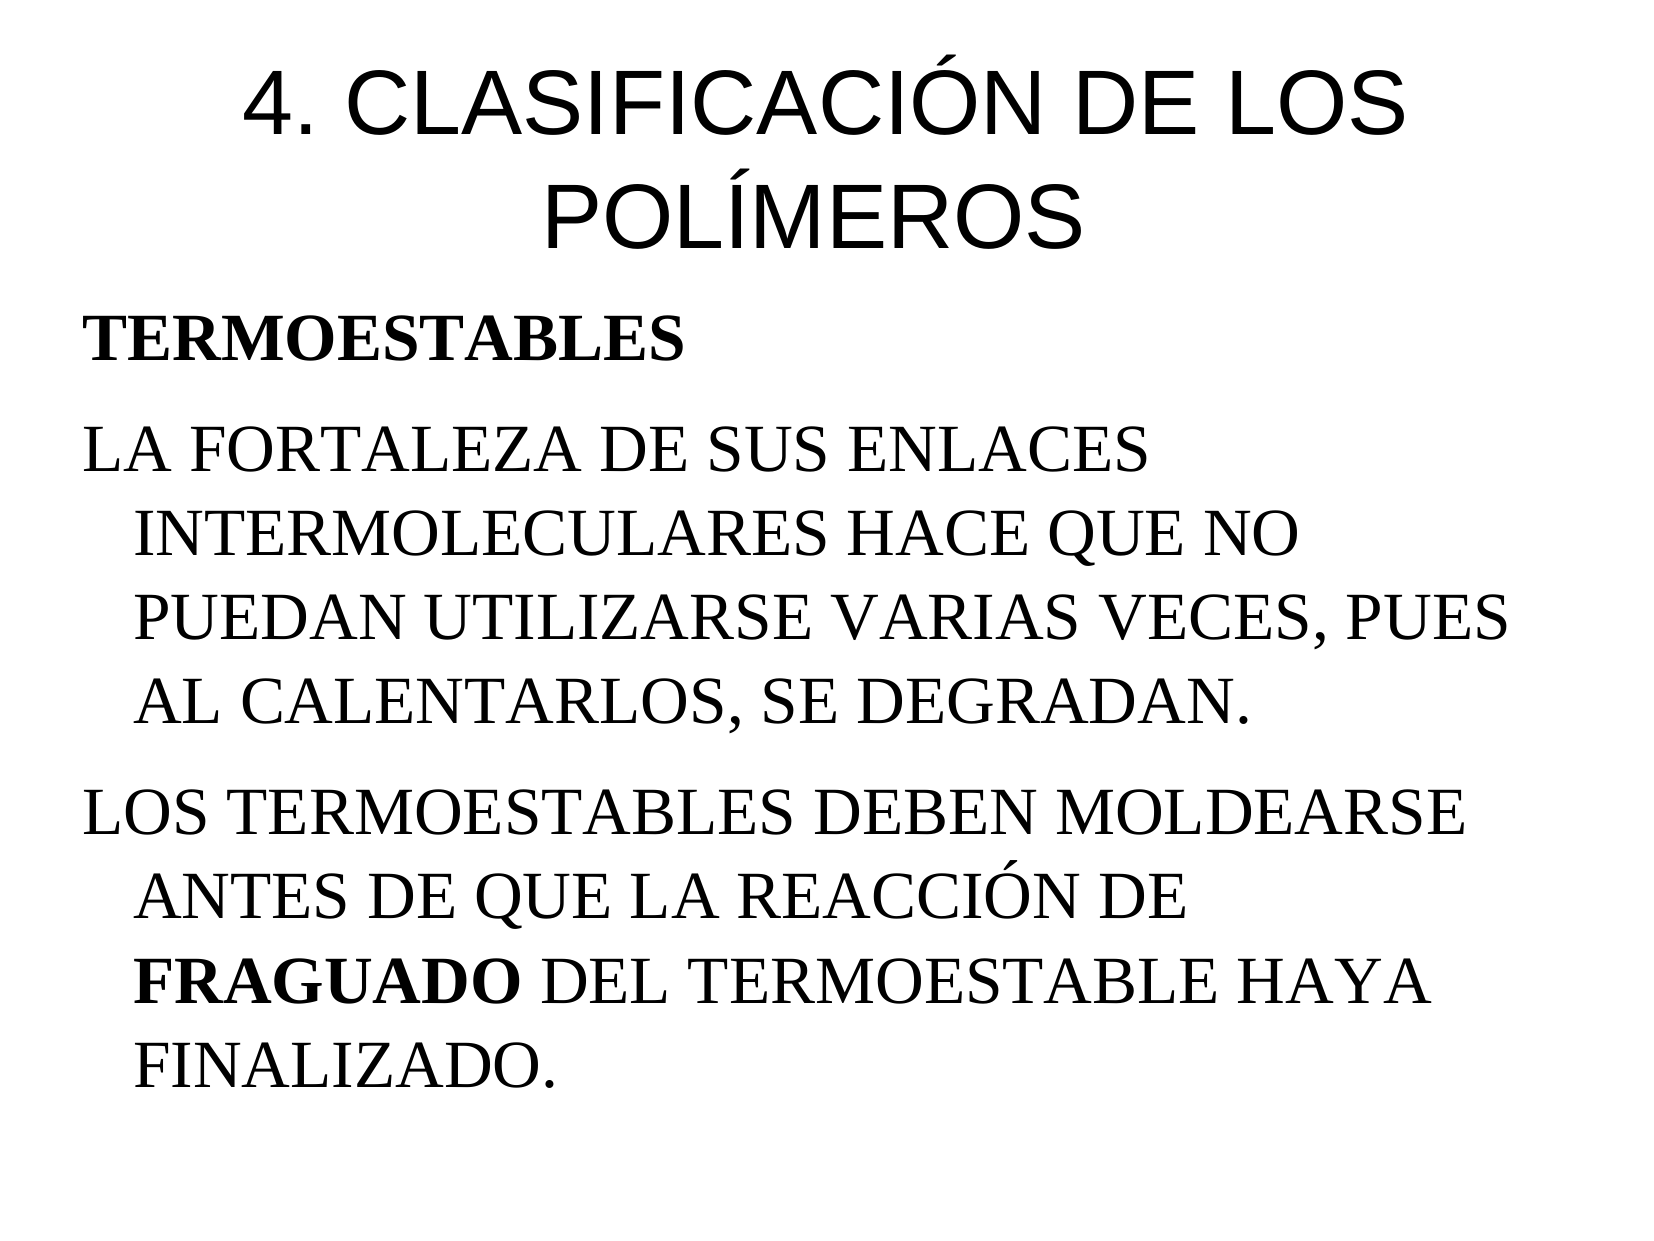

# 4. CLASIFICACIÓN DE LOS POLÍMEROS
TERMOESTABLES
LA FORTALEZA DE SUS ENLACES INTERMOLECULARES HACE QUE NO PUEDAN UTILIZARSE VARIAS VECES, PUES AL CALENTARLOS, SE DEGRADAN.
LOS TERMOESTABLES DEBEN MOLDEARSE ANTES DE QUE LA REACCIÓN DE FRAGUADO DEL TERMOESTABLE HAYA FINALIZADO.